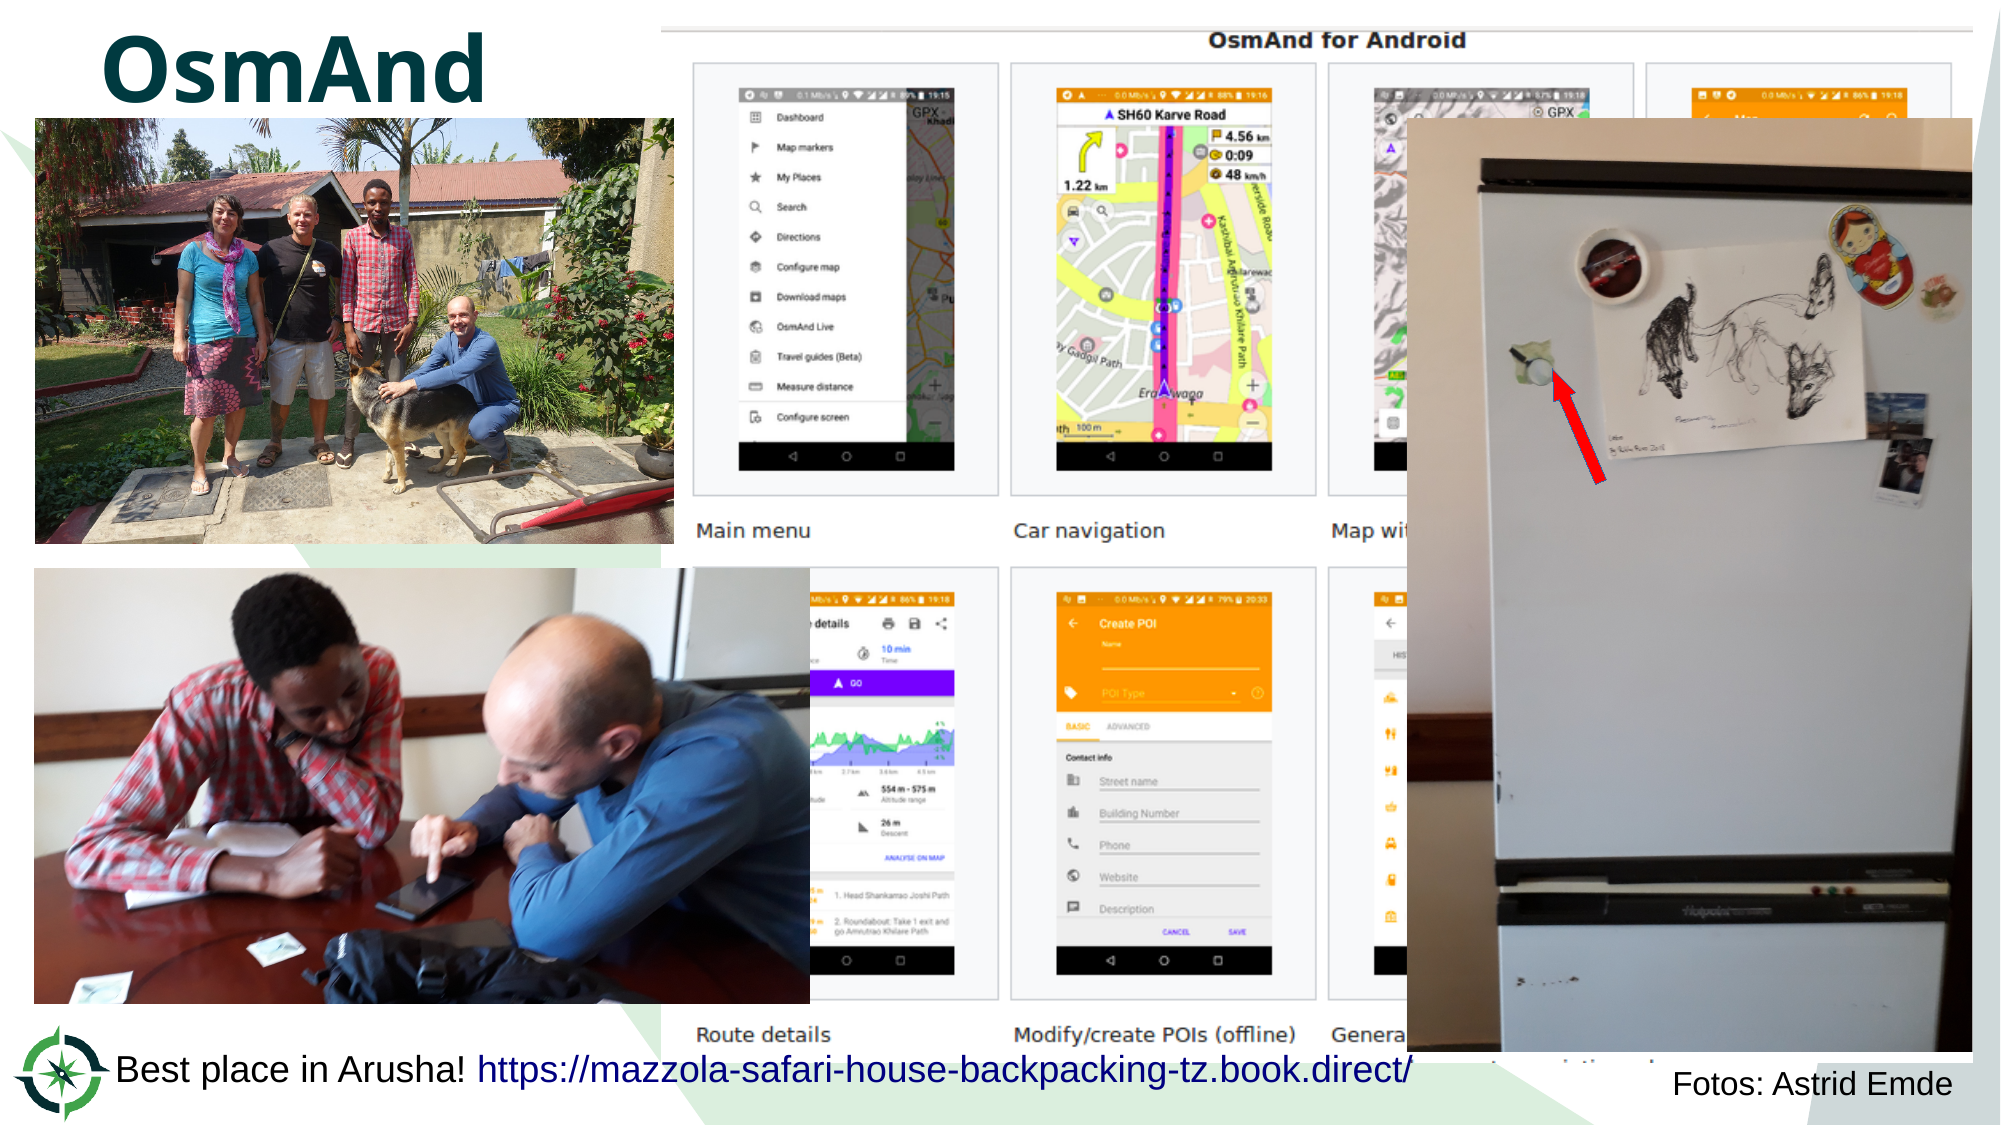

# OsmAnd
Best place in Arusha! https://mazzola-safari-house-backpacking-tz.book.direct/
Fotos: Astrid Emde